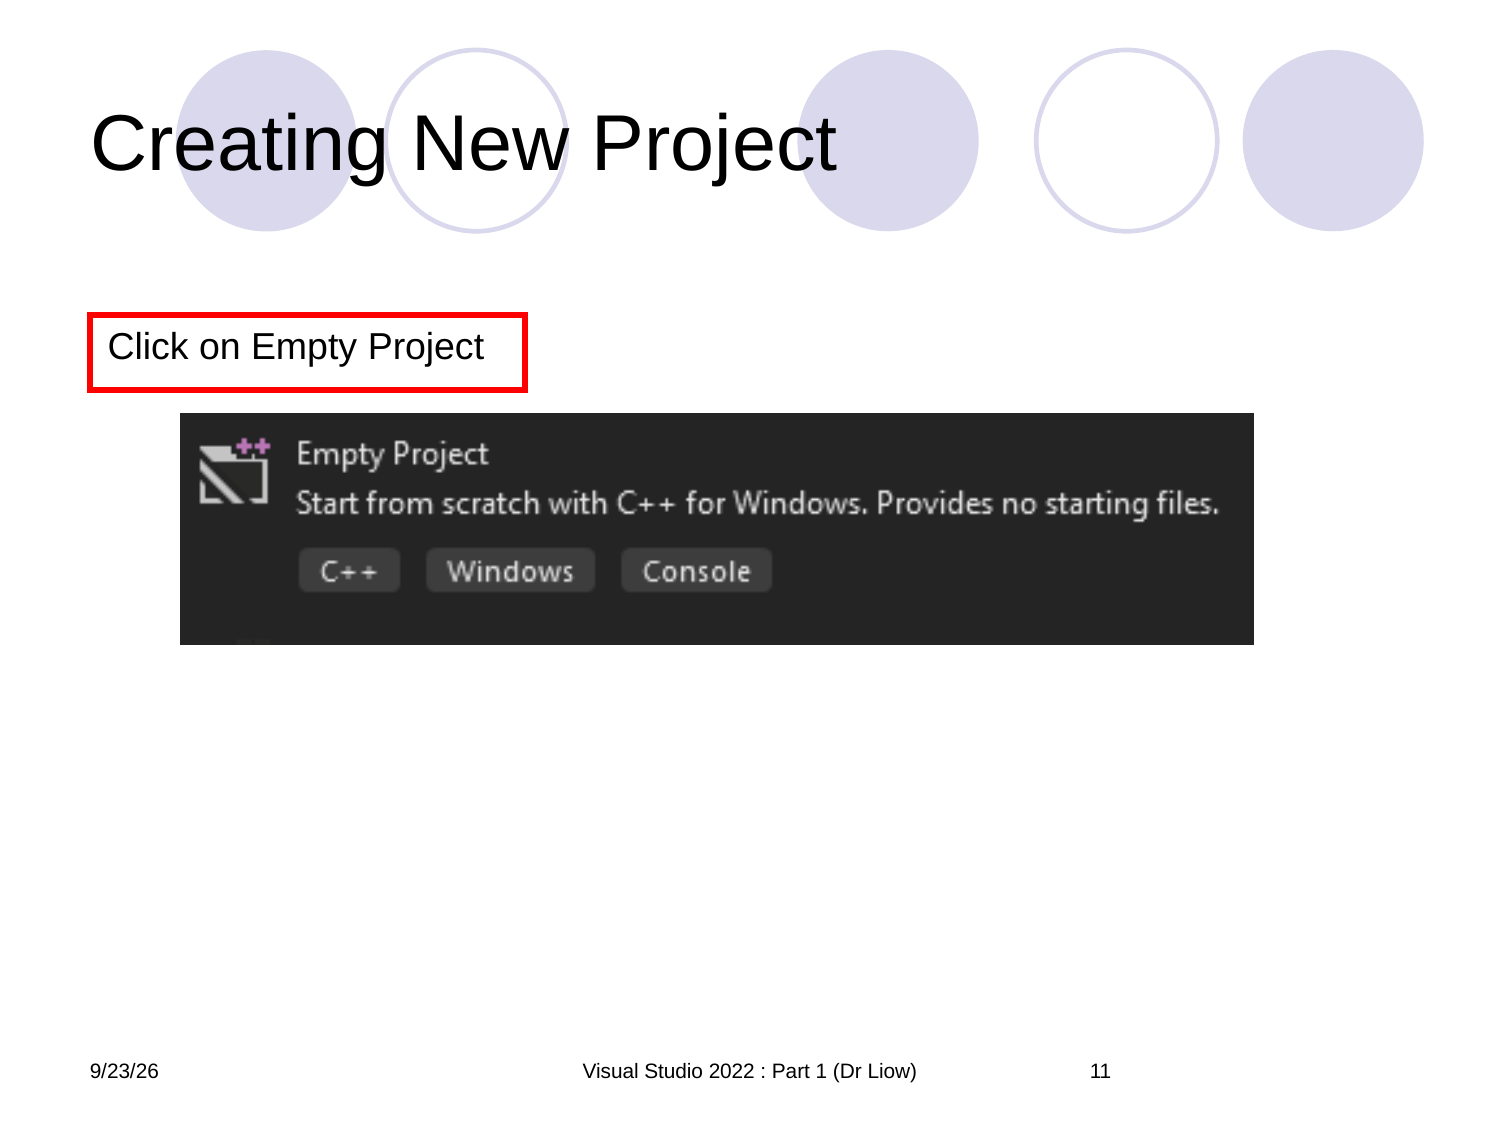

# Creating New Project
Click on Empty Project
Visual Studio 2022 : Part 1 (Dr Liow)